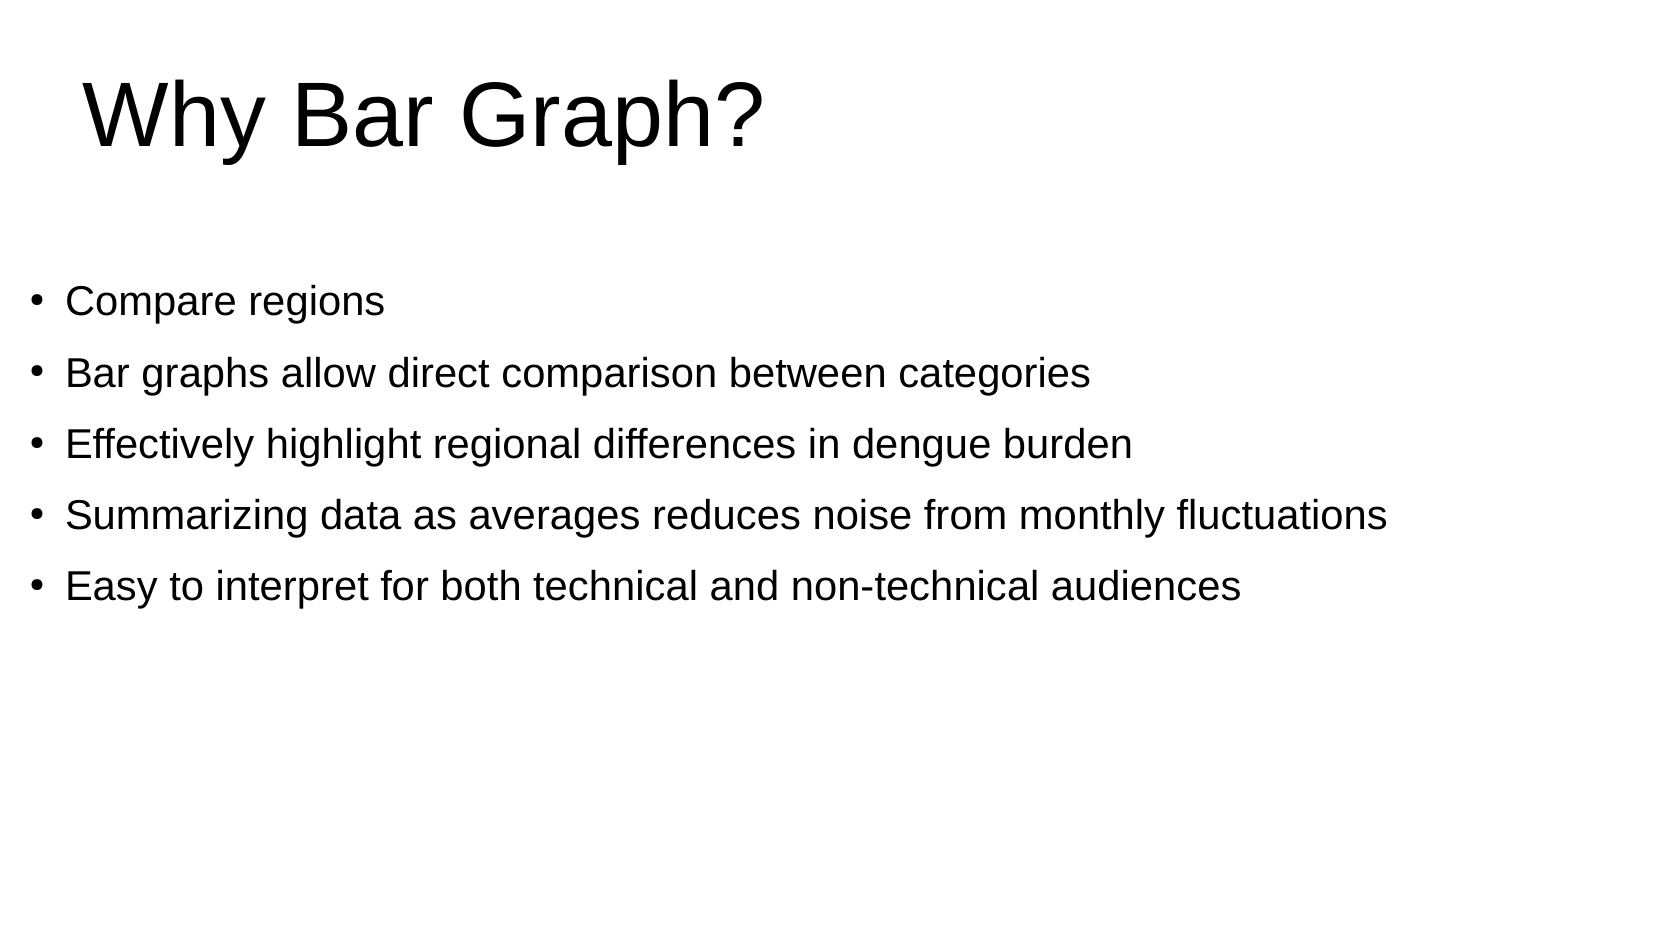

# Why Bar Graph?
Compare regions
Bar graphs allow direct comparison between categories
Effectively highlight regional differences in dengue burden
Summarizing data as averages reduces noise from monthly fluctuations
Easy to interpret for both technical and non-technical audiences